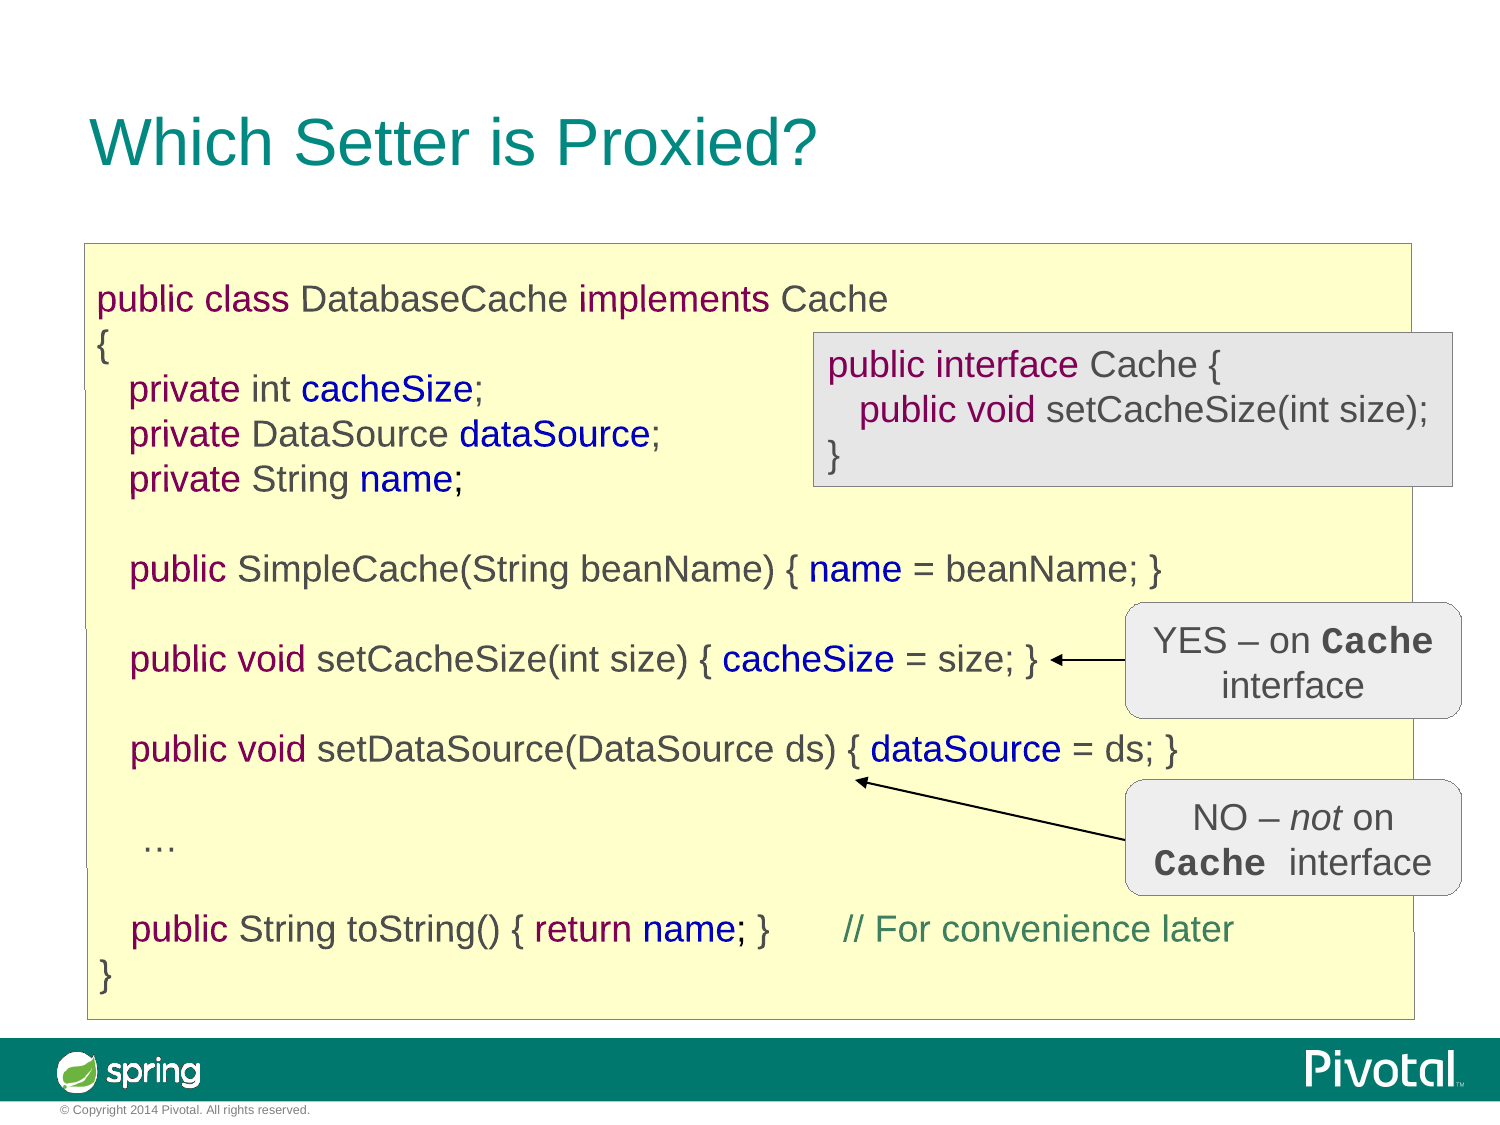

# Which Setter is Proxied?
public class DatabaseCache implements Cache
{
 private int cacheSize;
 private DataSource dataSource;
 private String name;
 public SimpleCache(String beanName) { name = beanName; }
 public void setCacheSize(int size) { cacheSize = size; }
 public void setDataSource(DataSource ds) { dataSource = ds; }
 …
 public String toString() { return name; } // For convenience later
}
public interface Cache {
 public void setCacheSize(int size);
}
YES – on Cache interface
NO – not on Cache interface